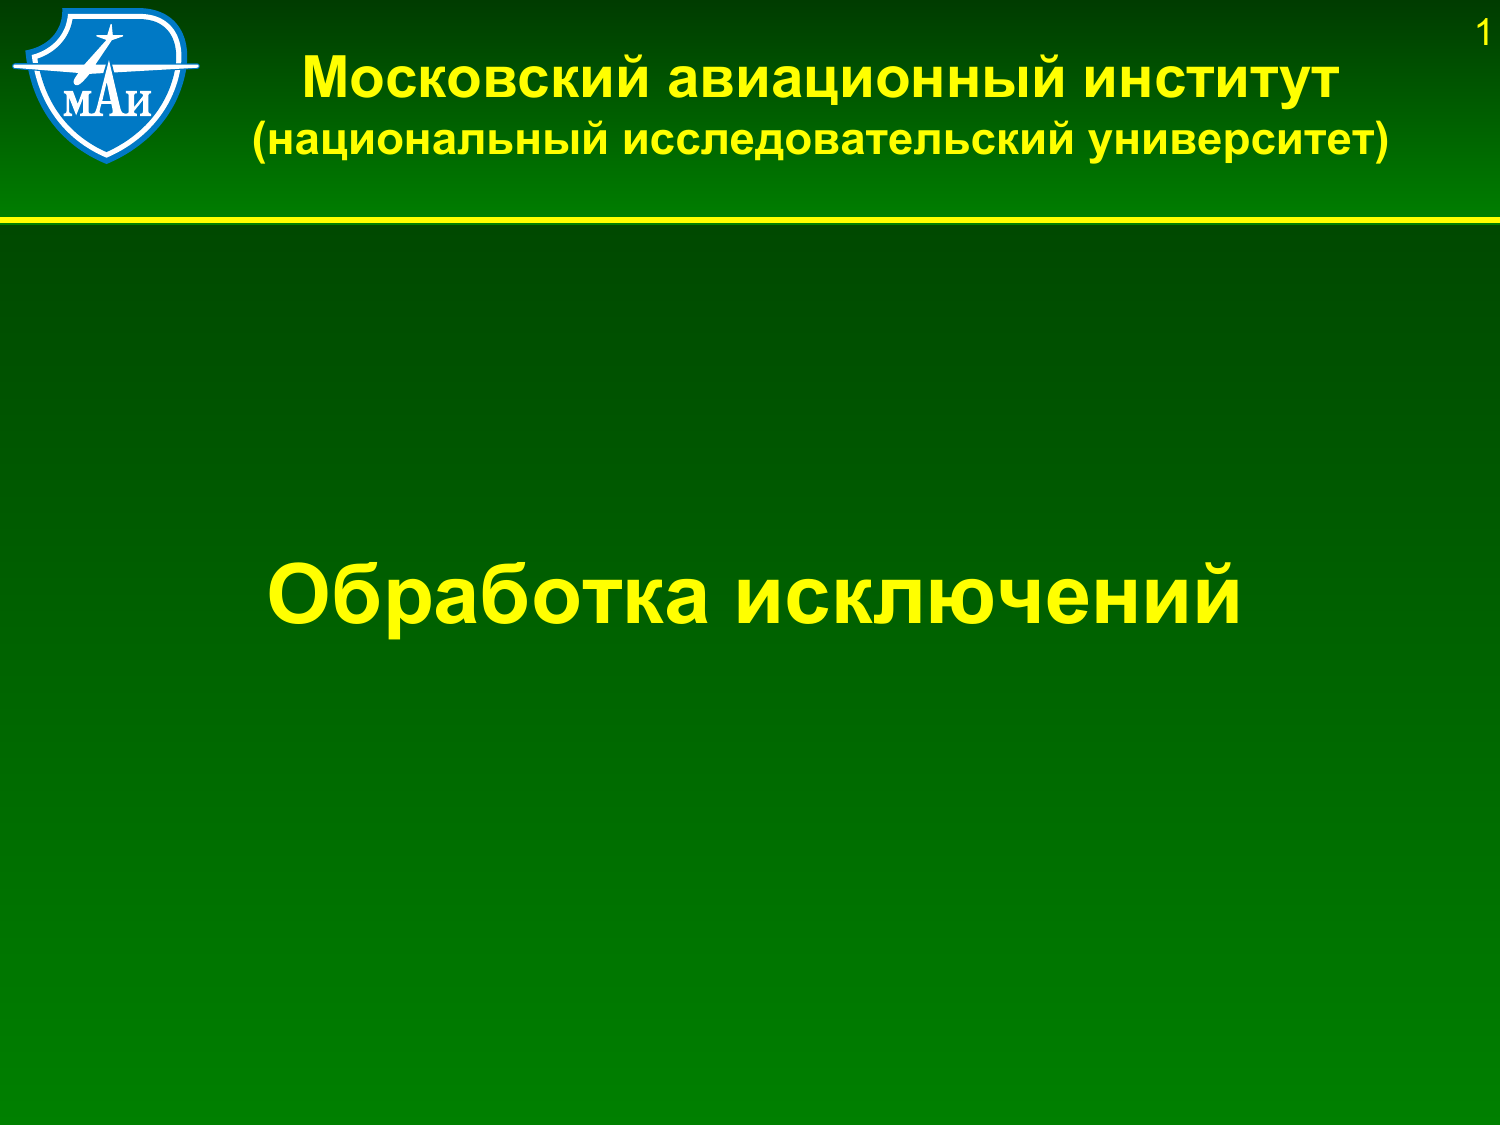

Московский авиационный институт
(национальный исследовательский университет)
Обработка исключений